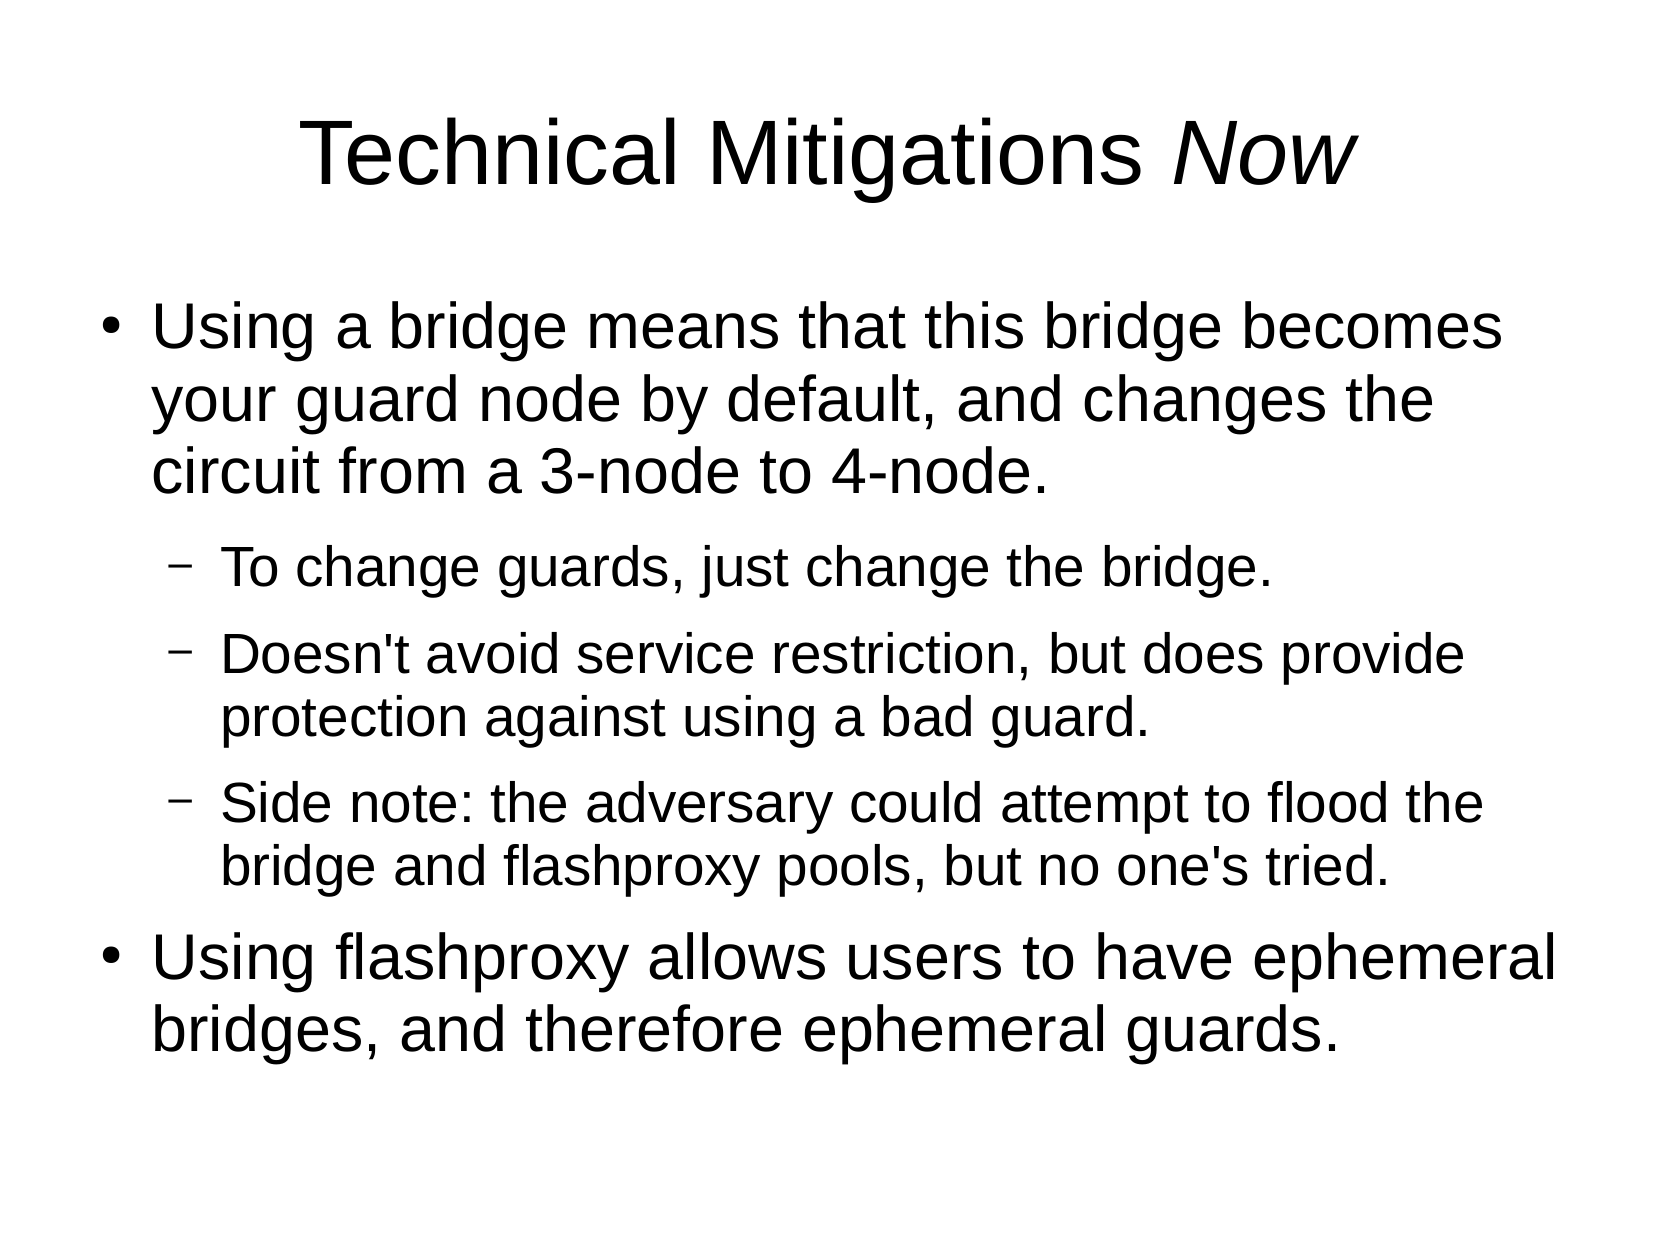

# Technical Mitigations Now
Using a bridge means that this bridge becomes your guard node by default, and changes the circuit from a 3-node to 4-node.
To change guards, just change the bridge.
Doesn't avoid service restriction, but does provide protection against using a bad guard.
Side note: the adversary could attempt to flood the bridge and flashproxy pools, but no one's tried.
Using flashproxy allows users to have ephemeral bridges, and therefore ephemeral guards.